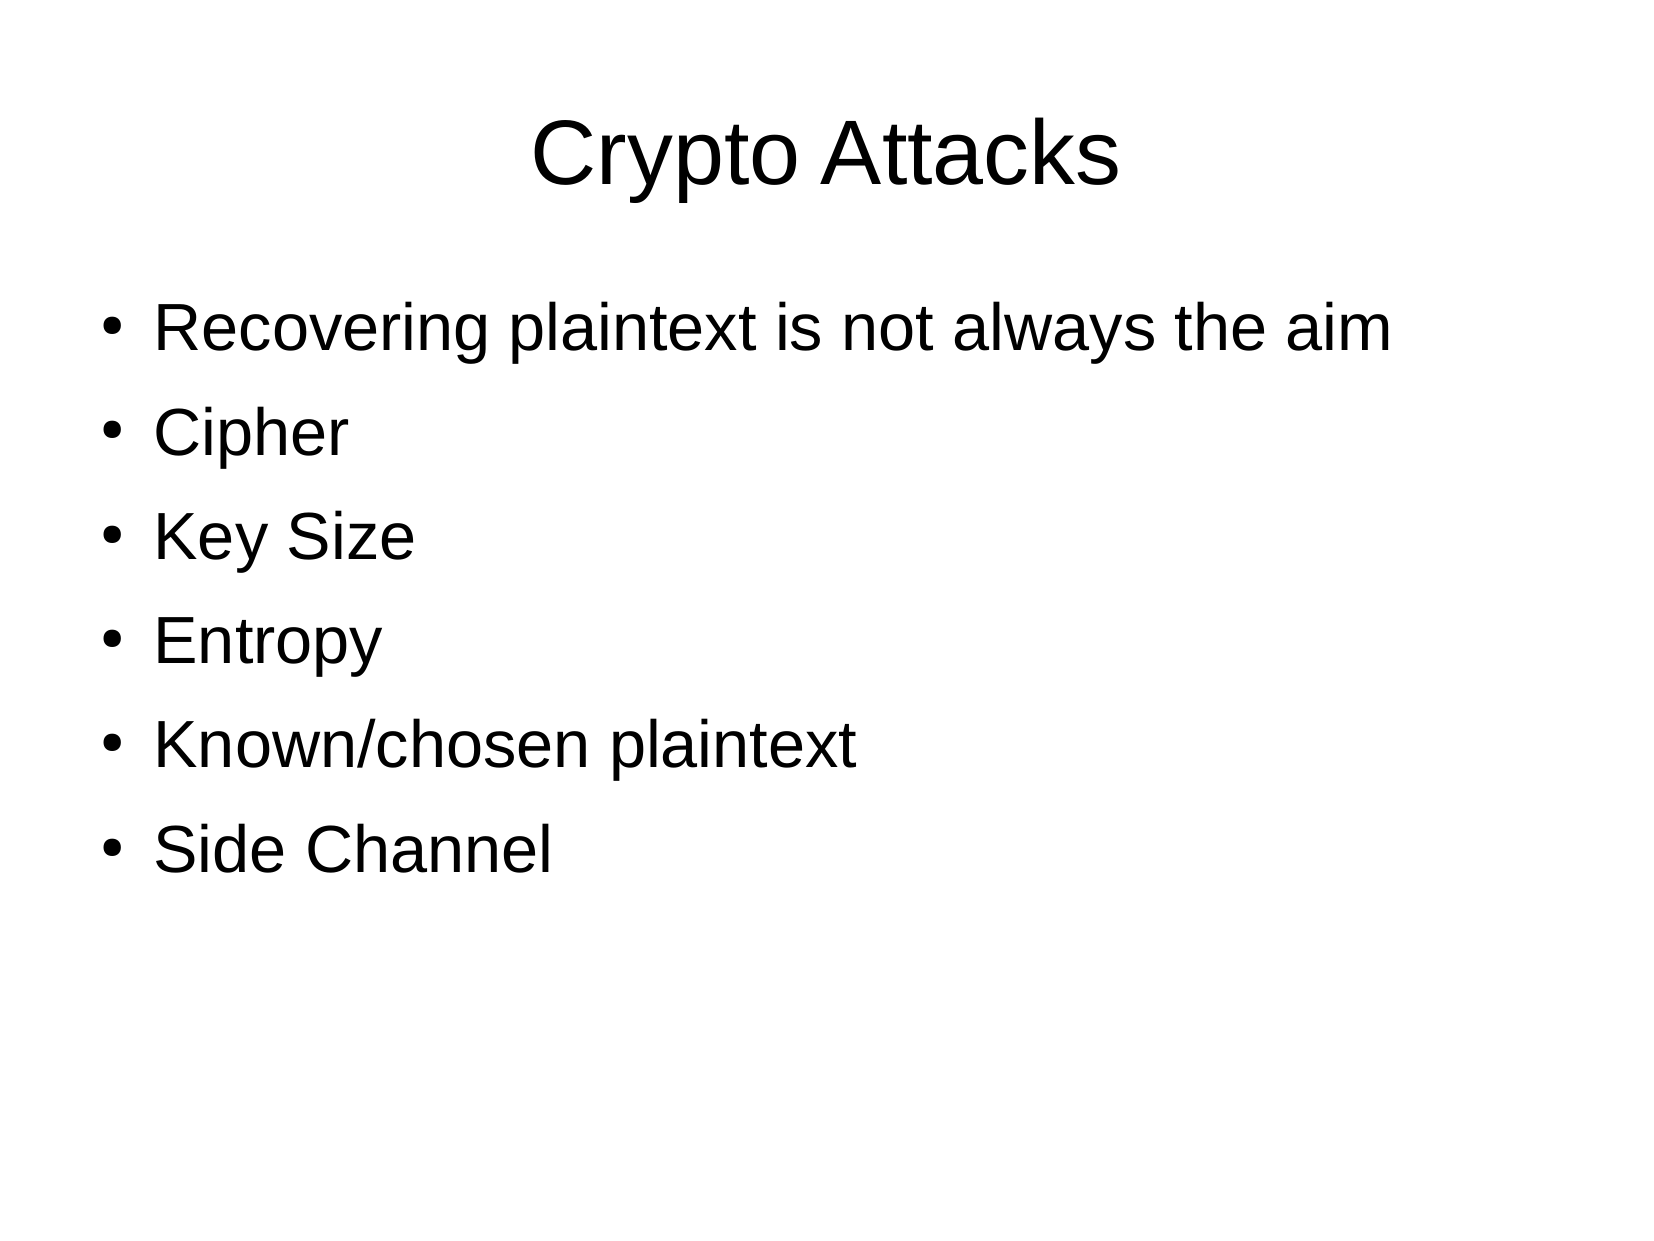

# Crypto Attacks
Recovering plaintext is not always the aim
Cipher
Key Size
Entropy
Known/chosen plaintext
Side Channel